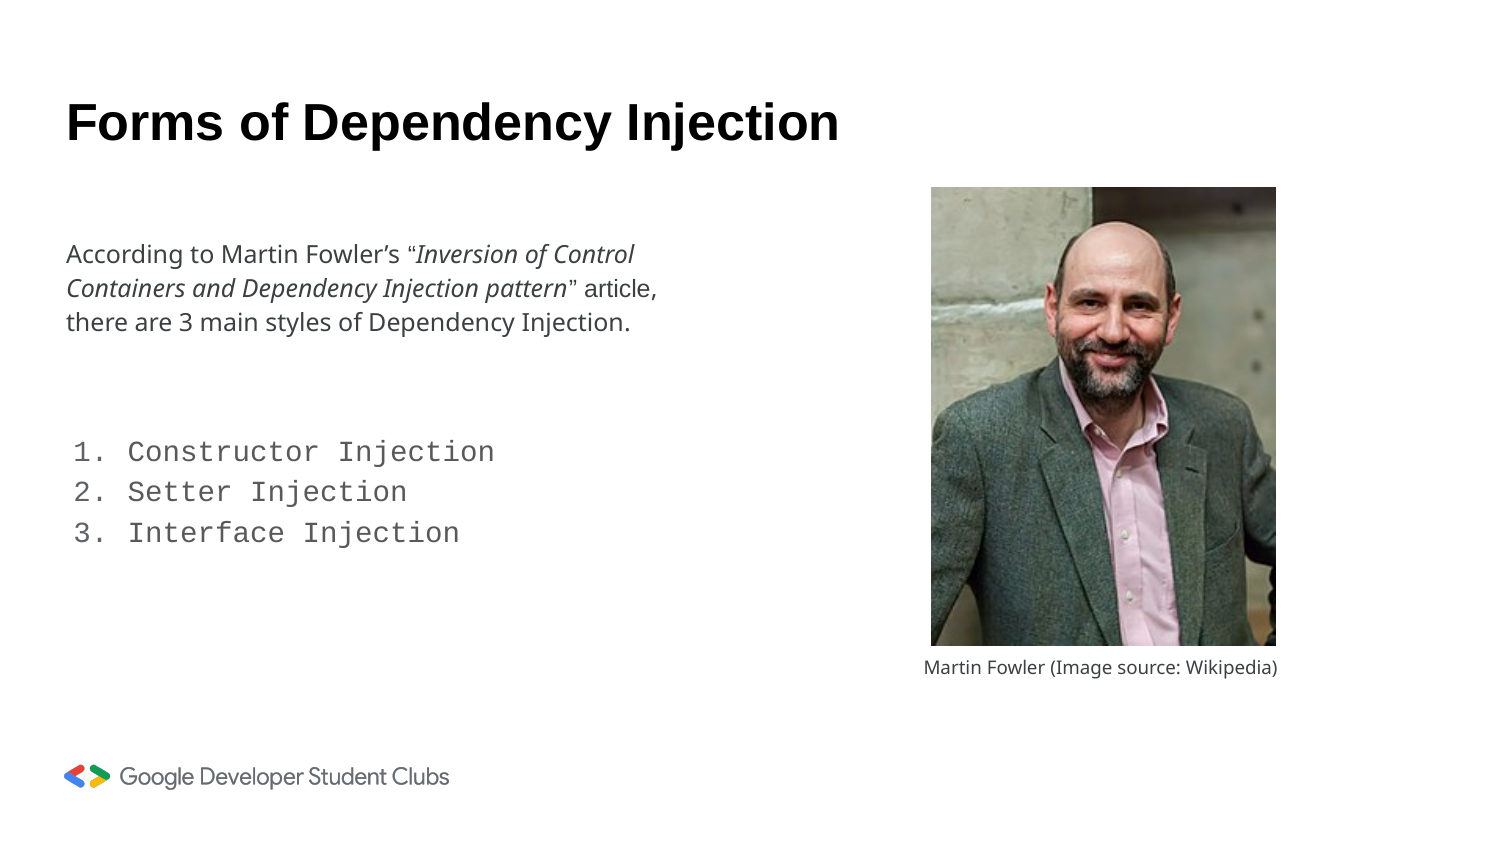

# Forms of Dependency Injection
According to Martin Fowler’s “Inversion of Control Containers and Dependency Injection pattern” article, there are 3 main styles of Dependency Injection.
Constructor Injection
Setter Injection
Interface Injection
Martin Fowler (Image source: Wikipedia)